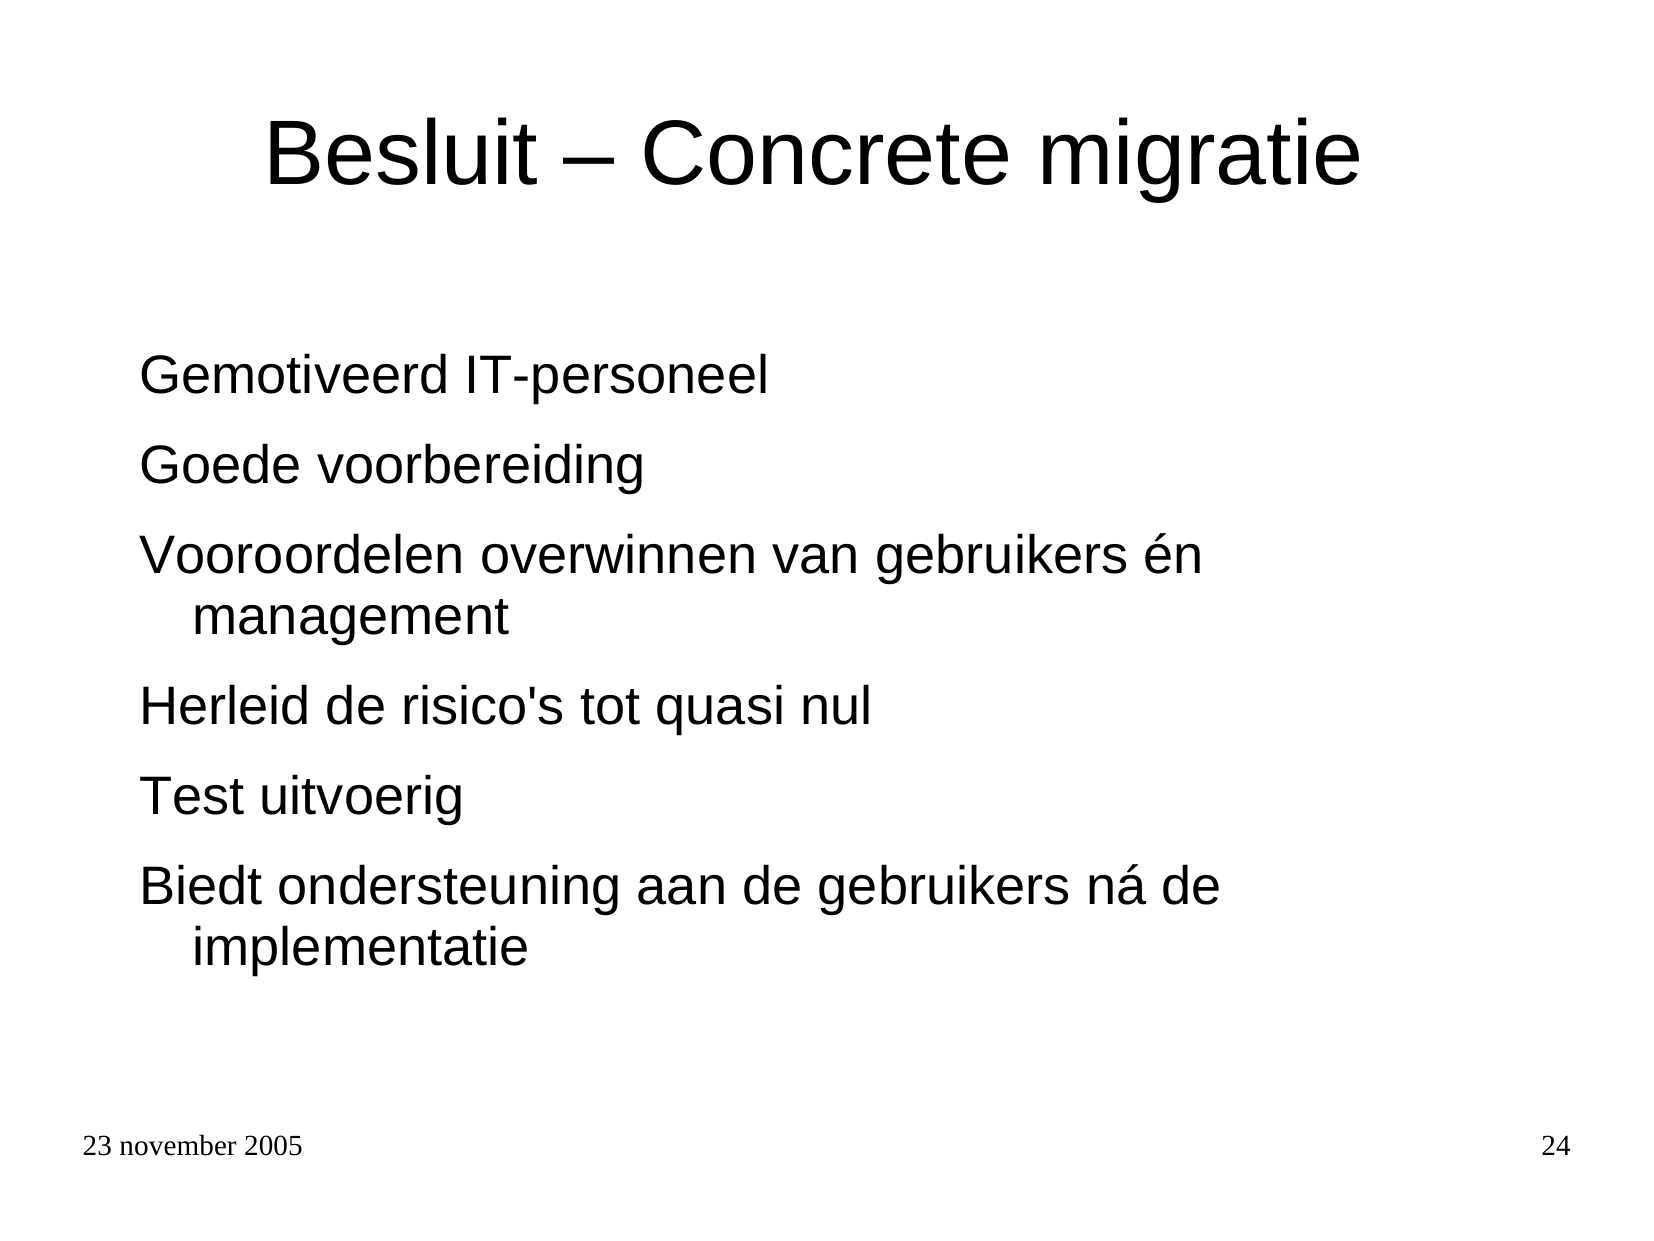

# Besluit – Concrete migratie
Gemotiveerd IT-personeel
Goede voorbereiding
Vooroordelen overwinnen van gebruikers én management
Herleid de risico's tot quasi nul
Test uitvoerig
Biedt ondersteuning aan de gebruikers ná de implementatie
23 november 2005
24